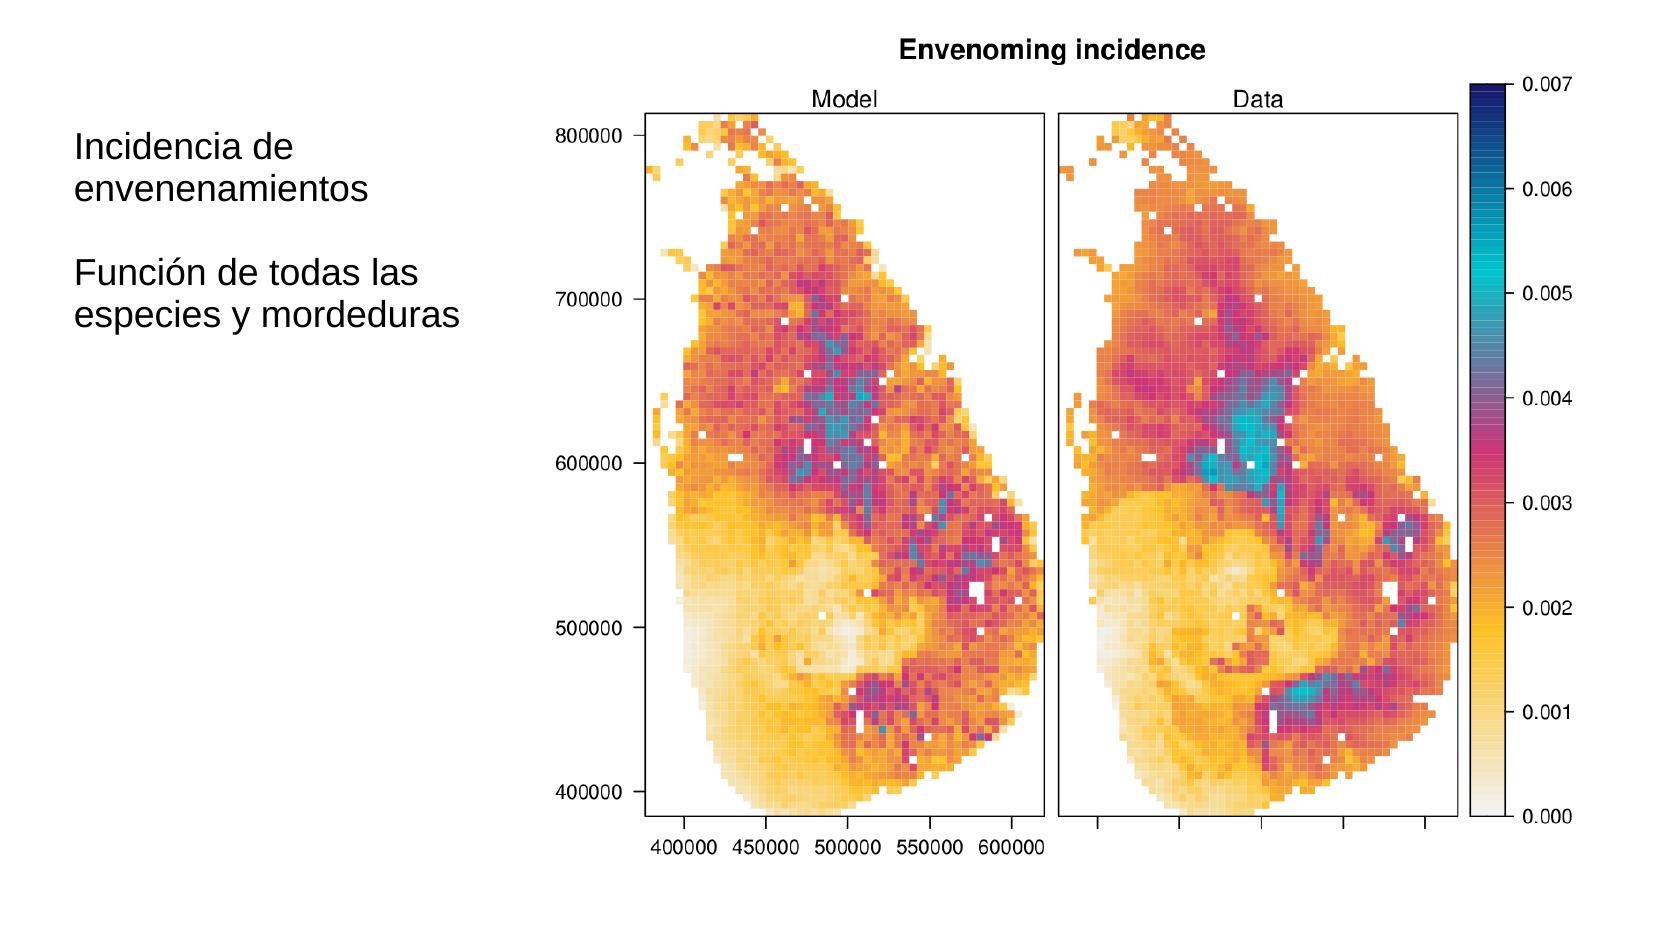

Incidencia de envenenamientos
Función de todas las especies y mordeduras